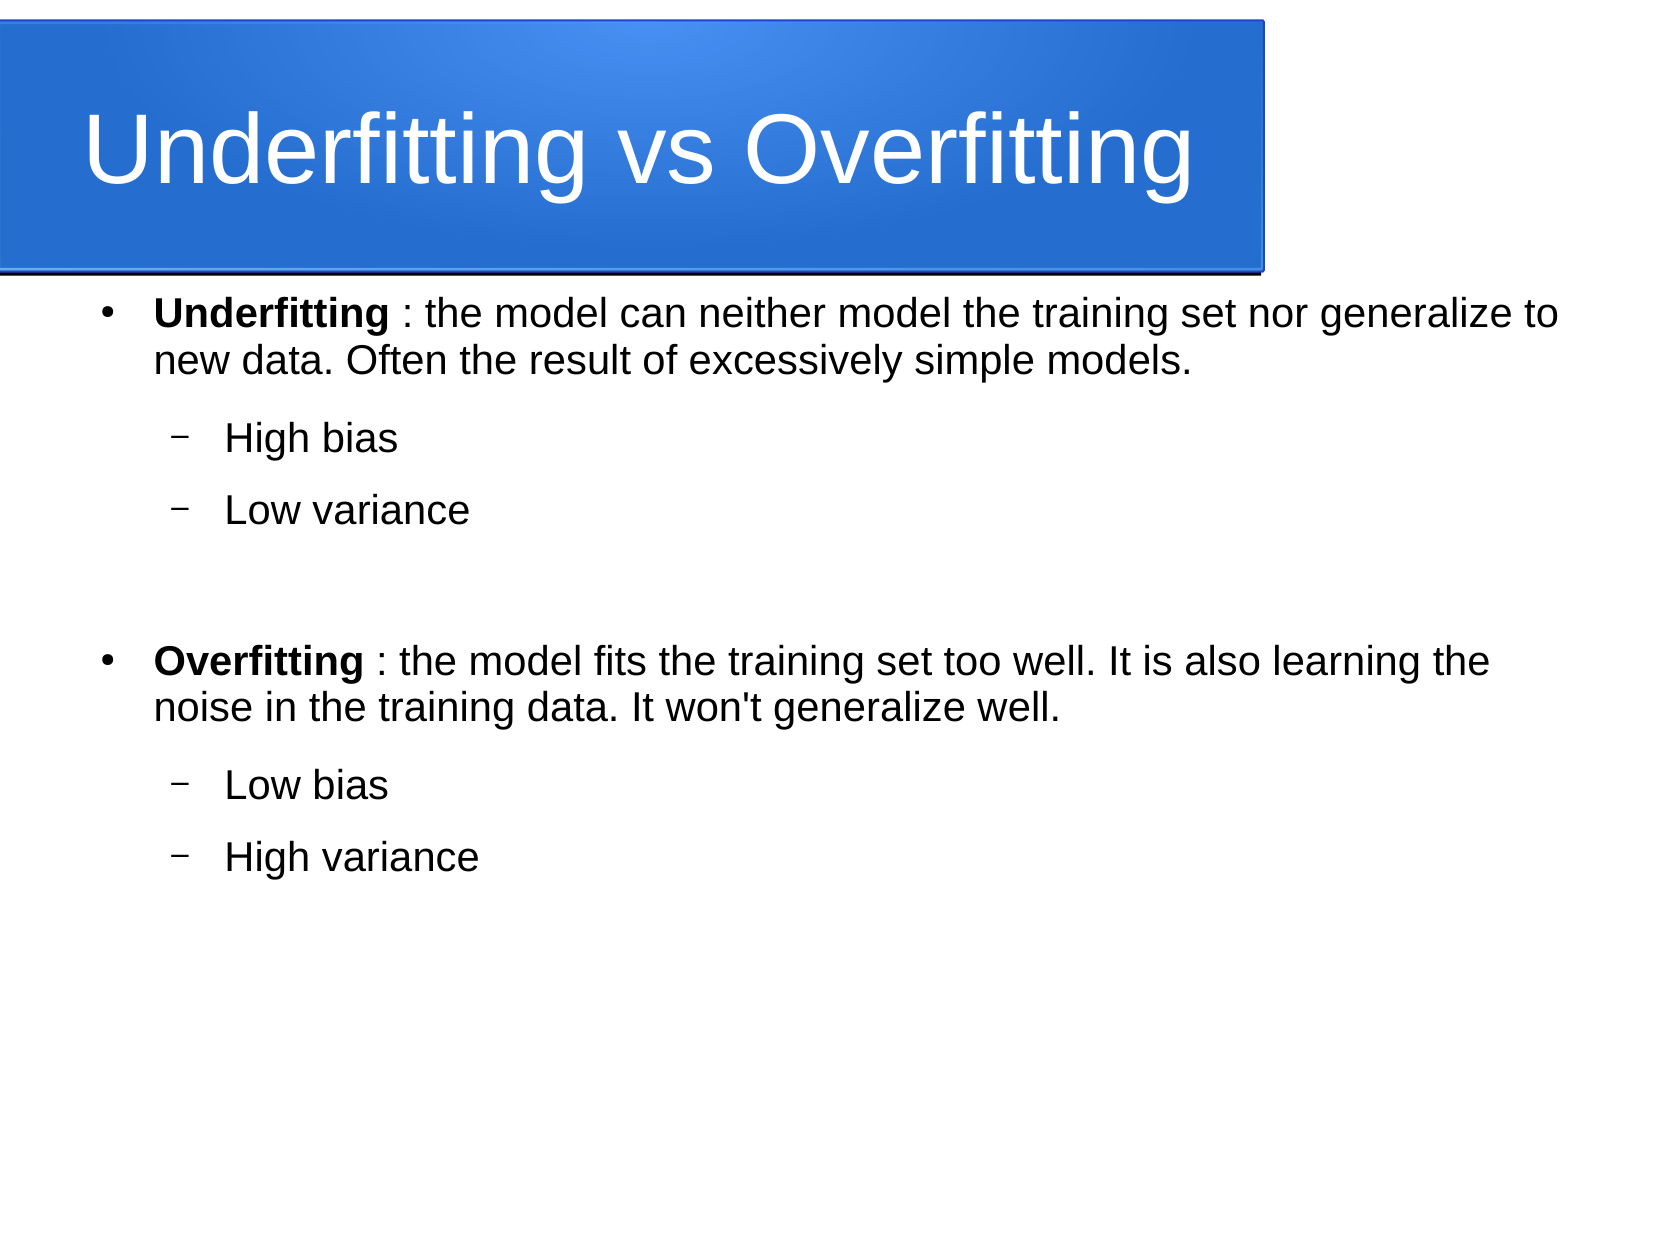

# Underfitting vs Overfitting
Underfitting : the model can neither model the training set nor generalize to new data. Often the result of excessively simple models.
High bias
Low variance
Overfitting : the model fits the training set too well. It is also learning the noise in the training data. It won't generalize well.
Low bias
High variance